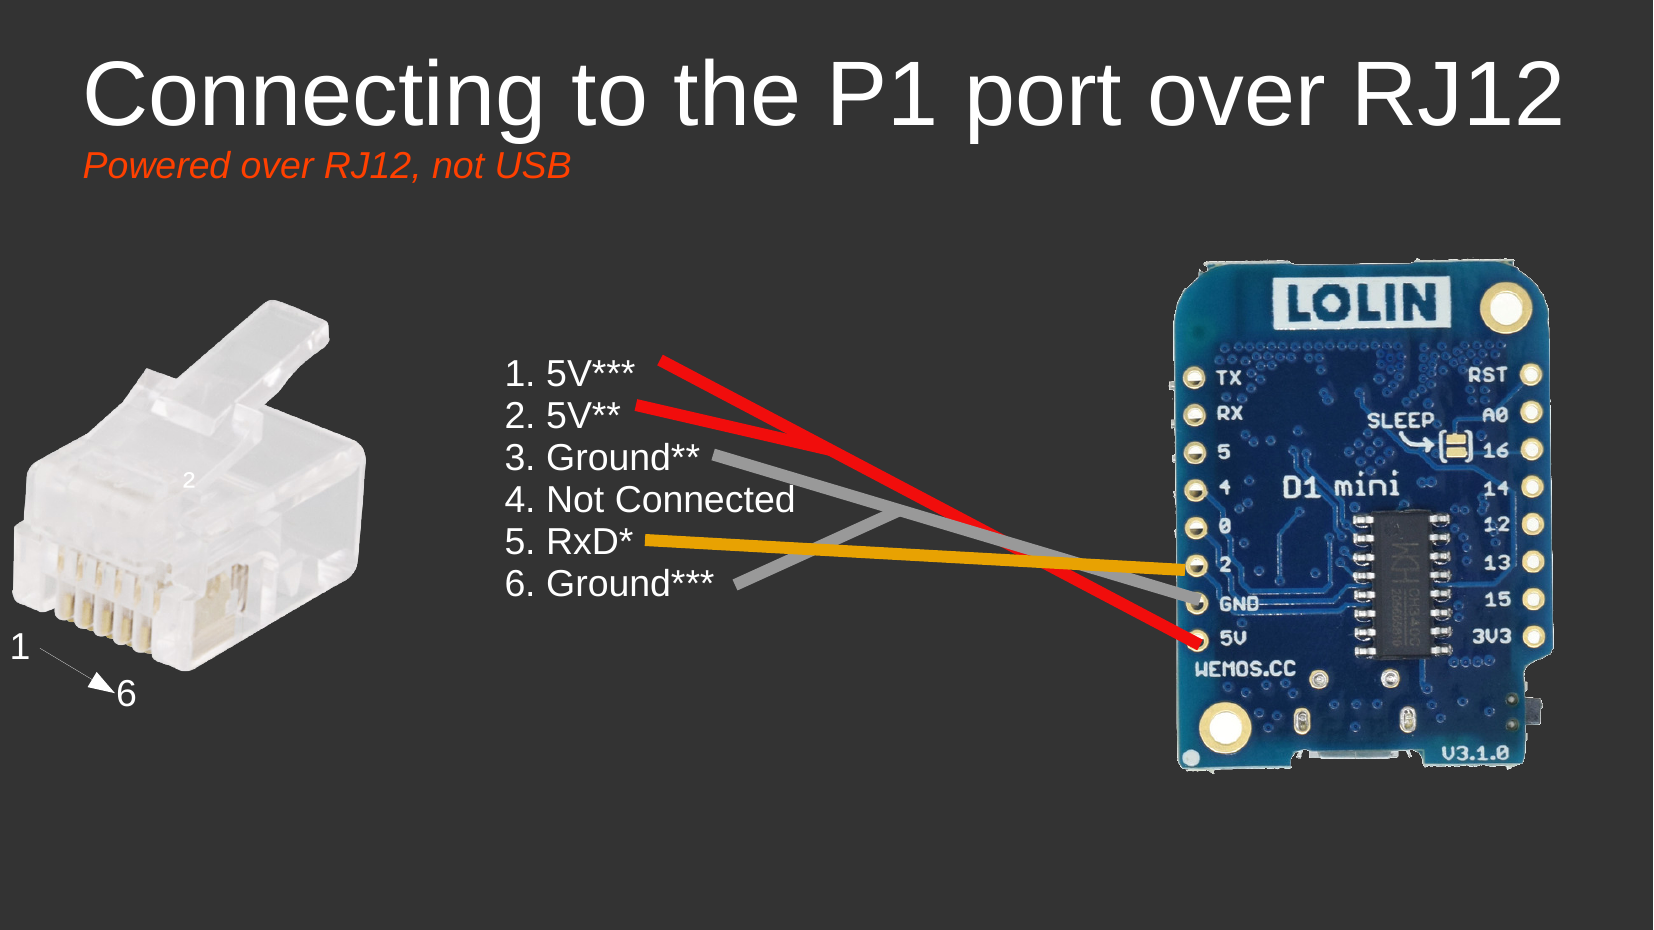

# Connecting to the P1 port over RJ12 Powered over RJ12, not USB
²
1. 5V***
2. 5V**
3. Ground**
4. Not Connected
5. RxD*
6. Ground***
1
6